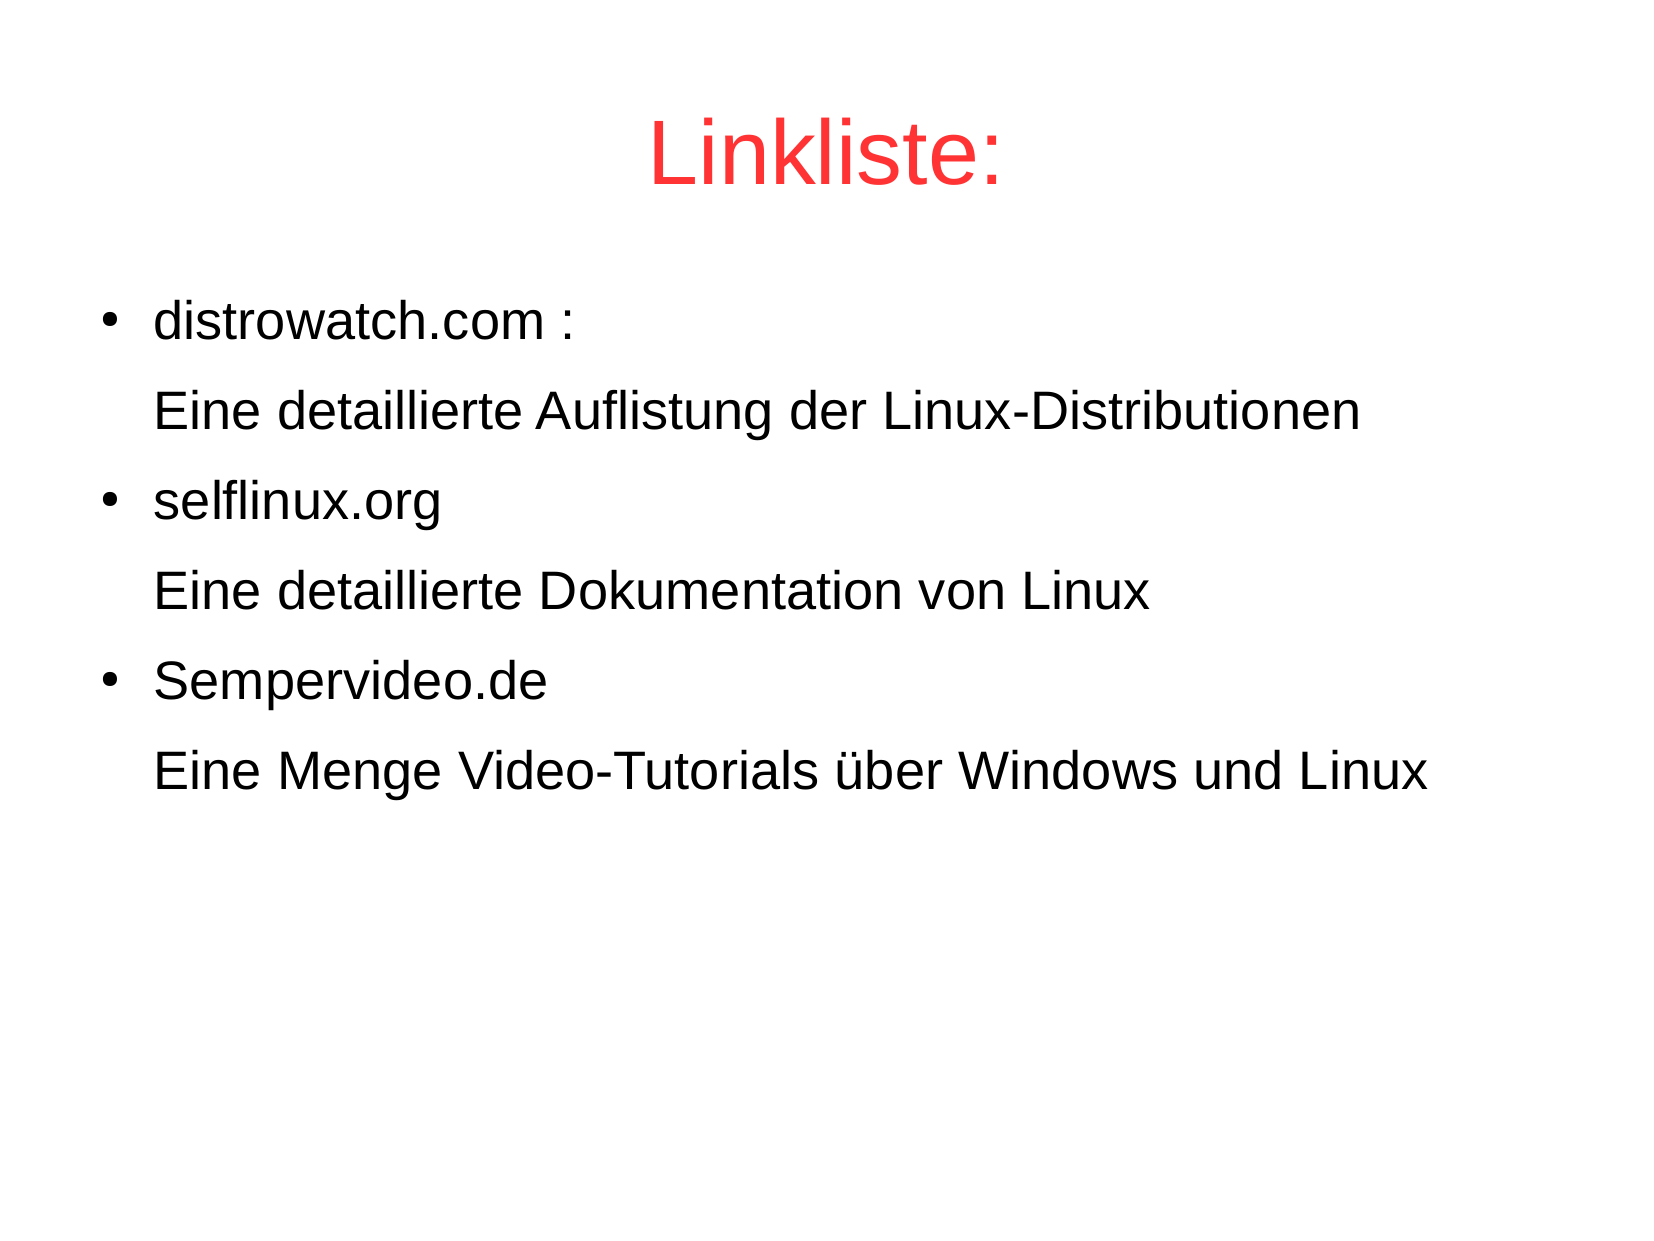

# Linkliste:
distrowatch.com :
Eine detaillierte Auflistung der Linux-Distributionen
selflinux.org
Eine detaillierte Dokumentation von Linux
Sempervideo.de
Eine Menge Video-Tutorials über Windows und Linux